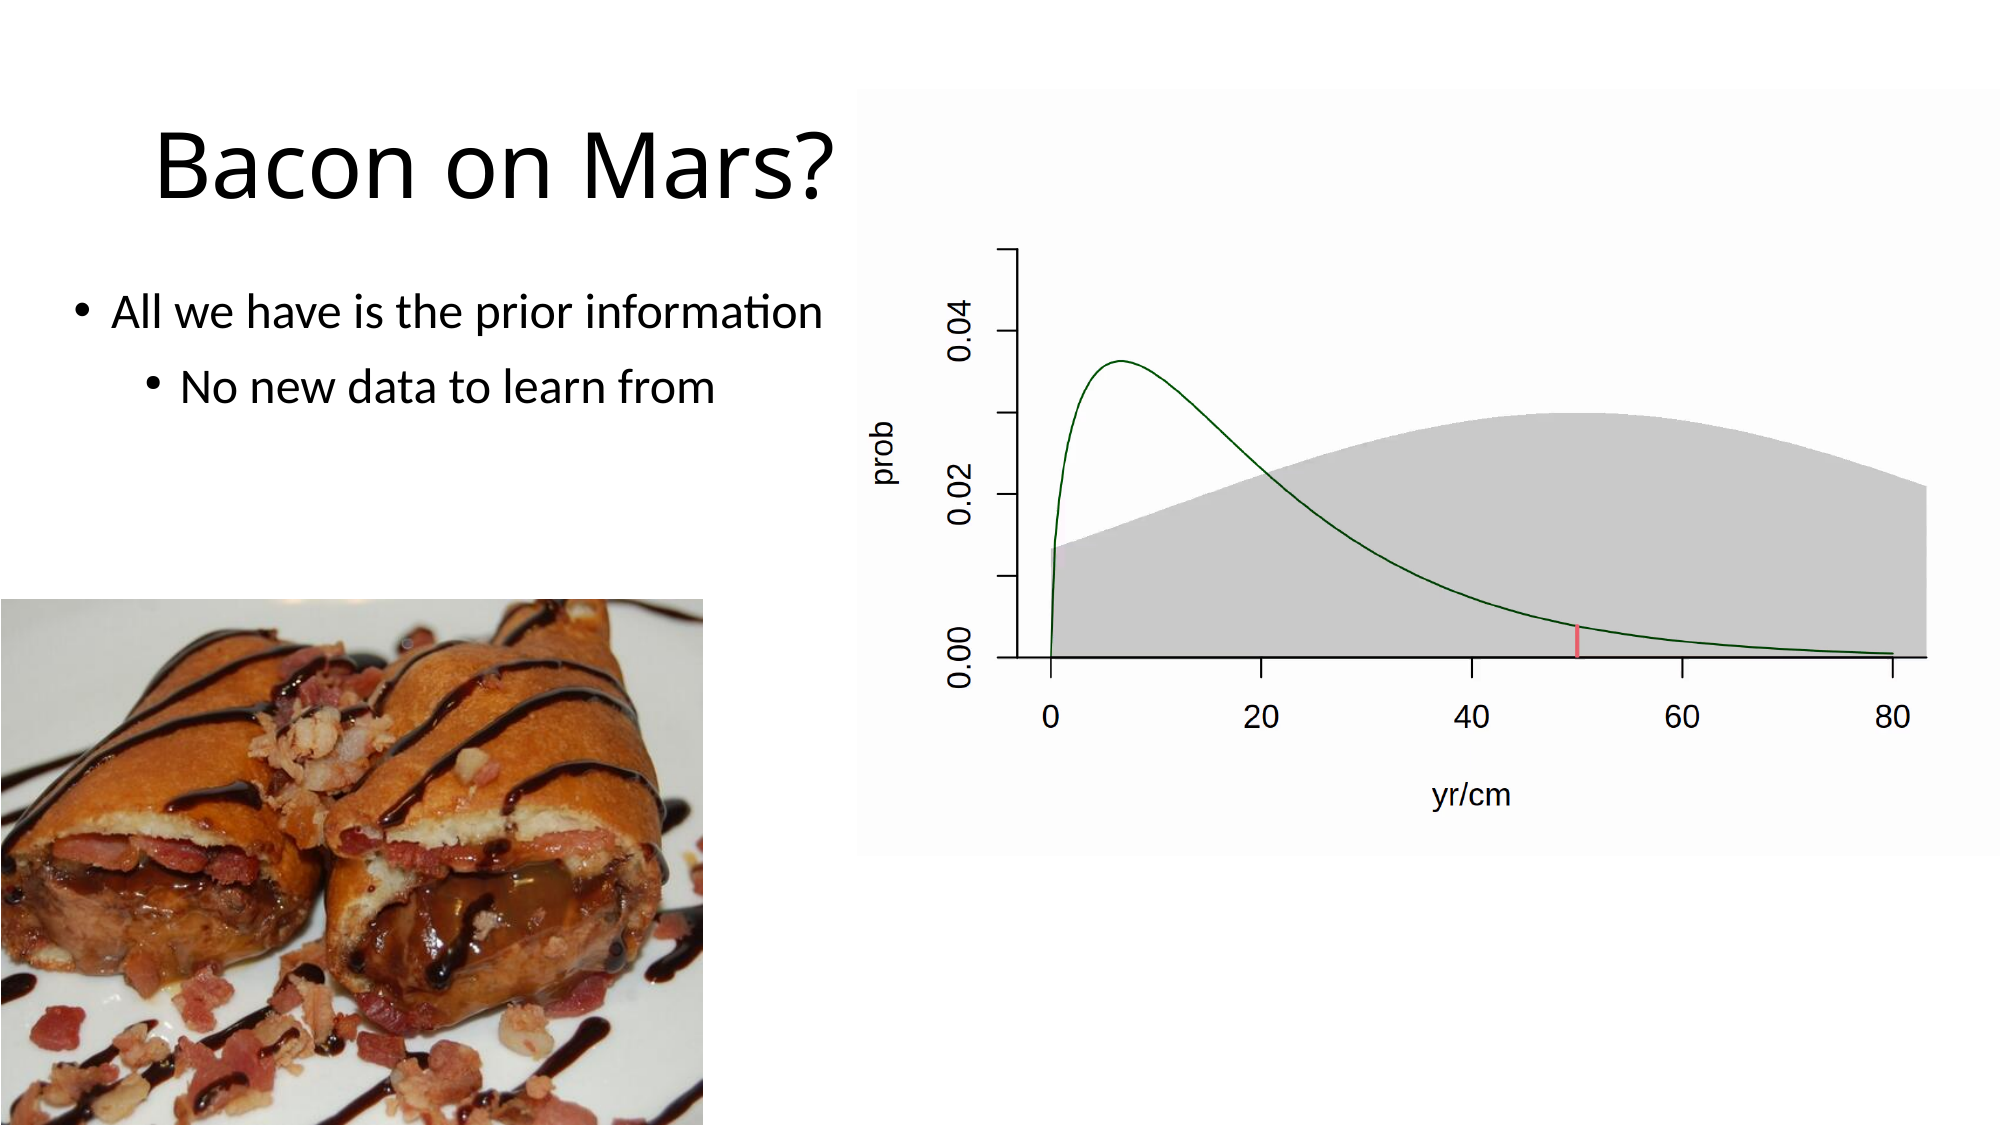

Bacon on Mars?
All we have is the prior information
No new data to learn from